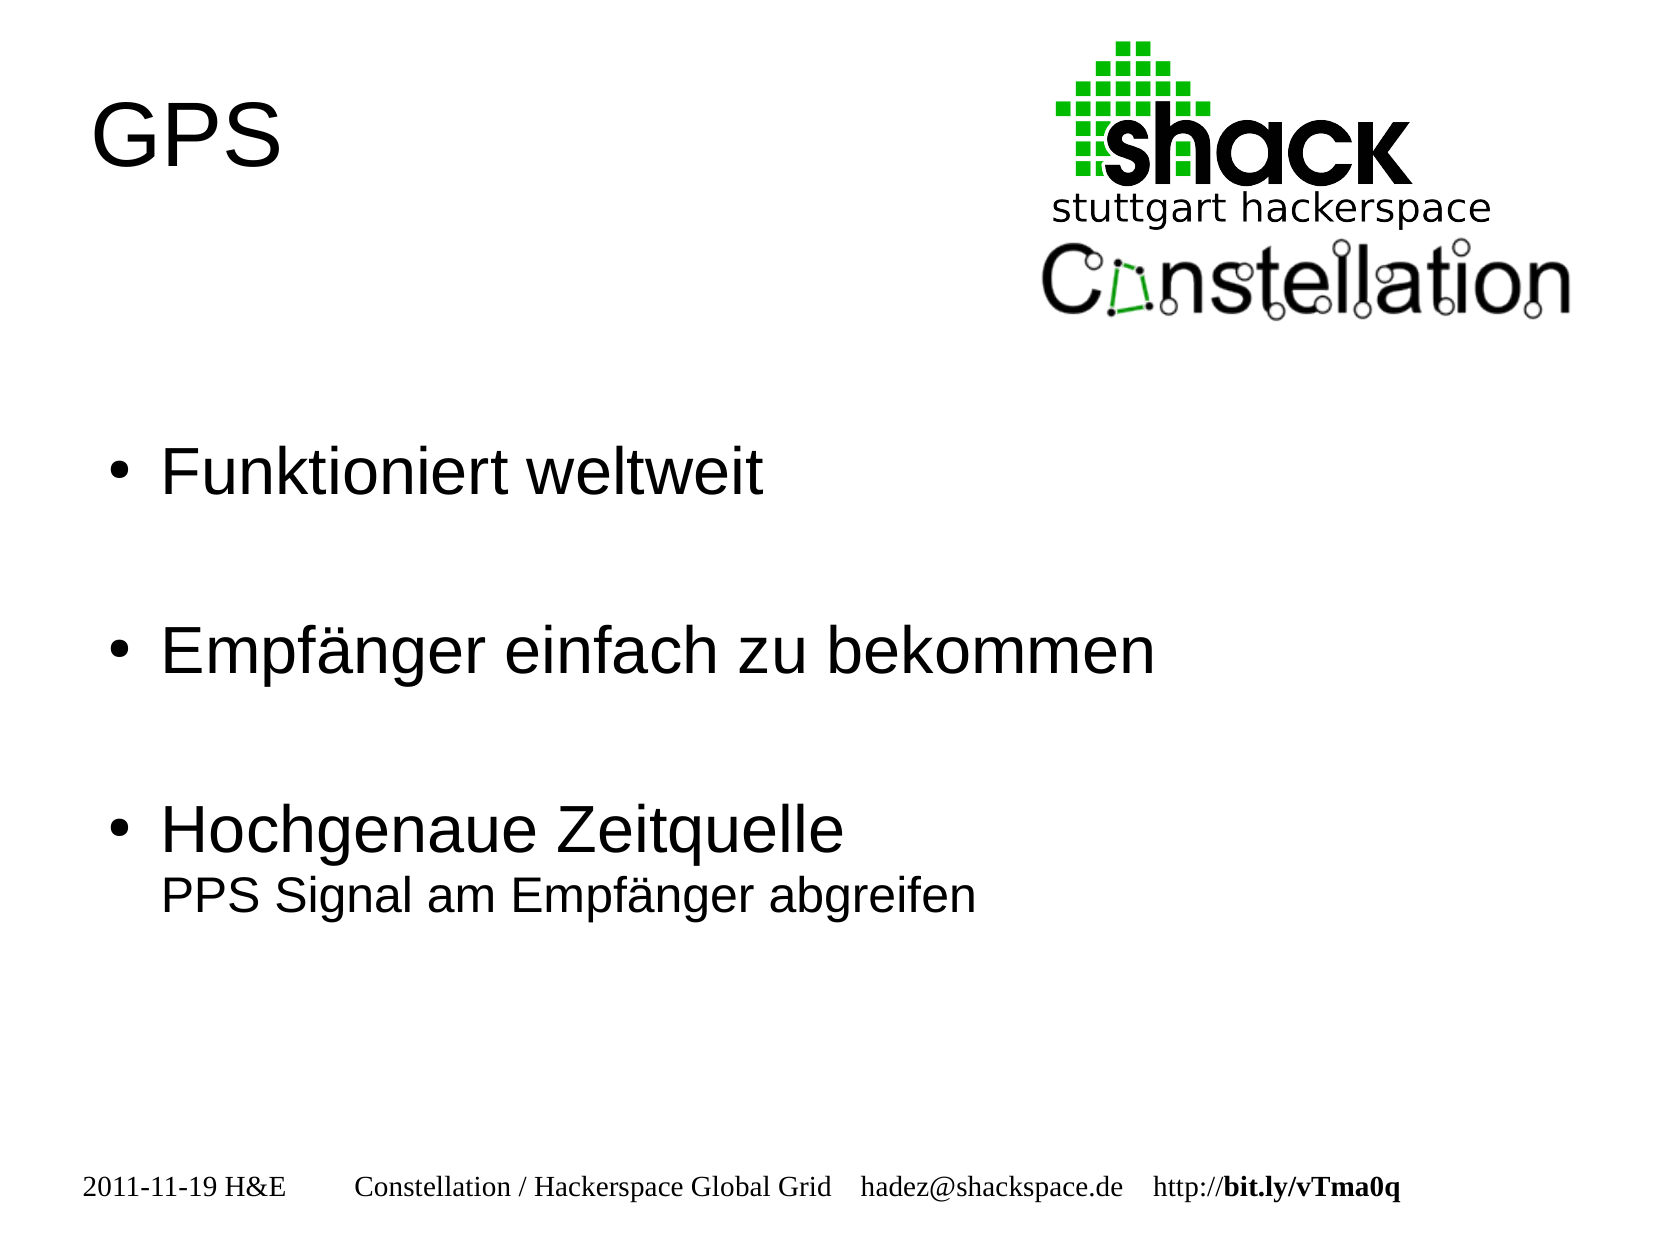

# GPS
Funktioniert weltweit
Empfänger einfach zu bekommen
Hochgenaue Zeitquelle
PPS Signal am Empfänger abgreifen